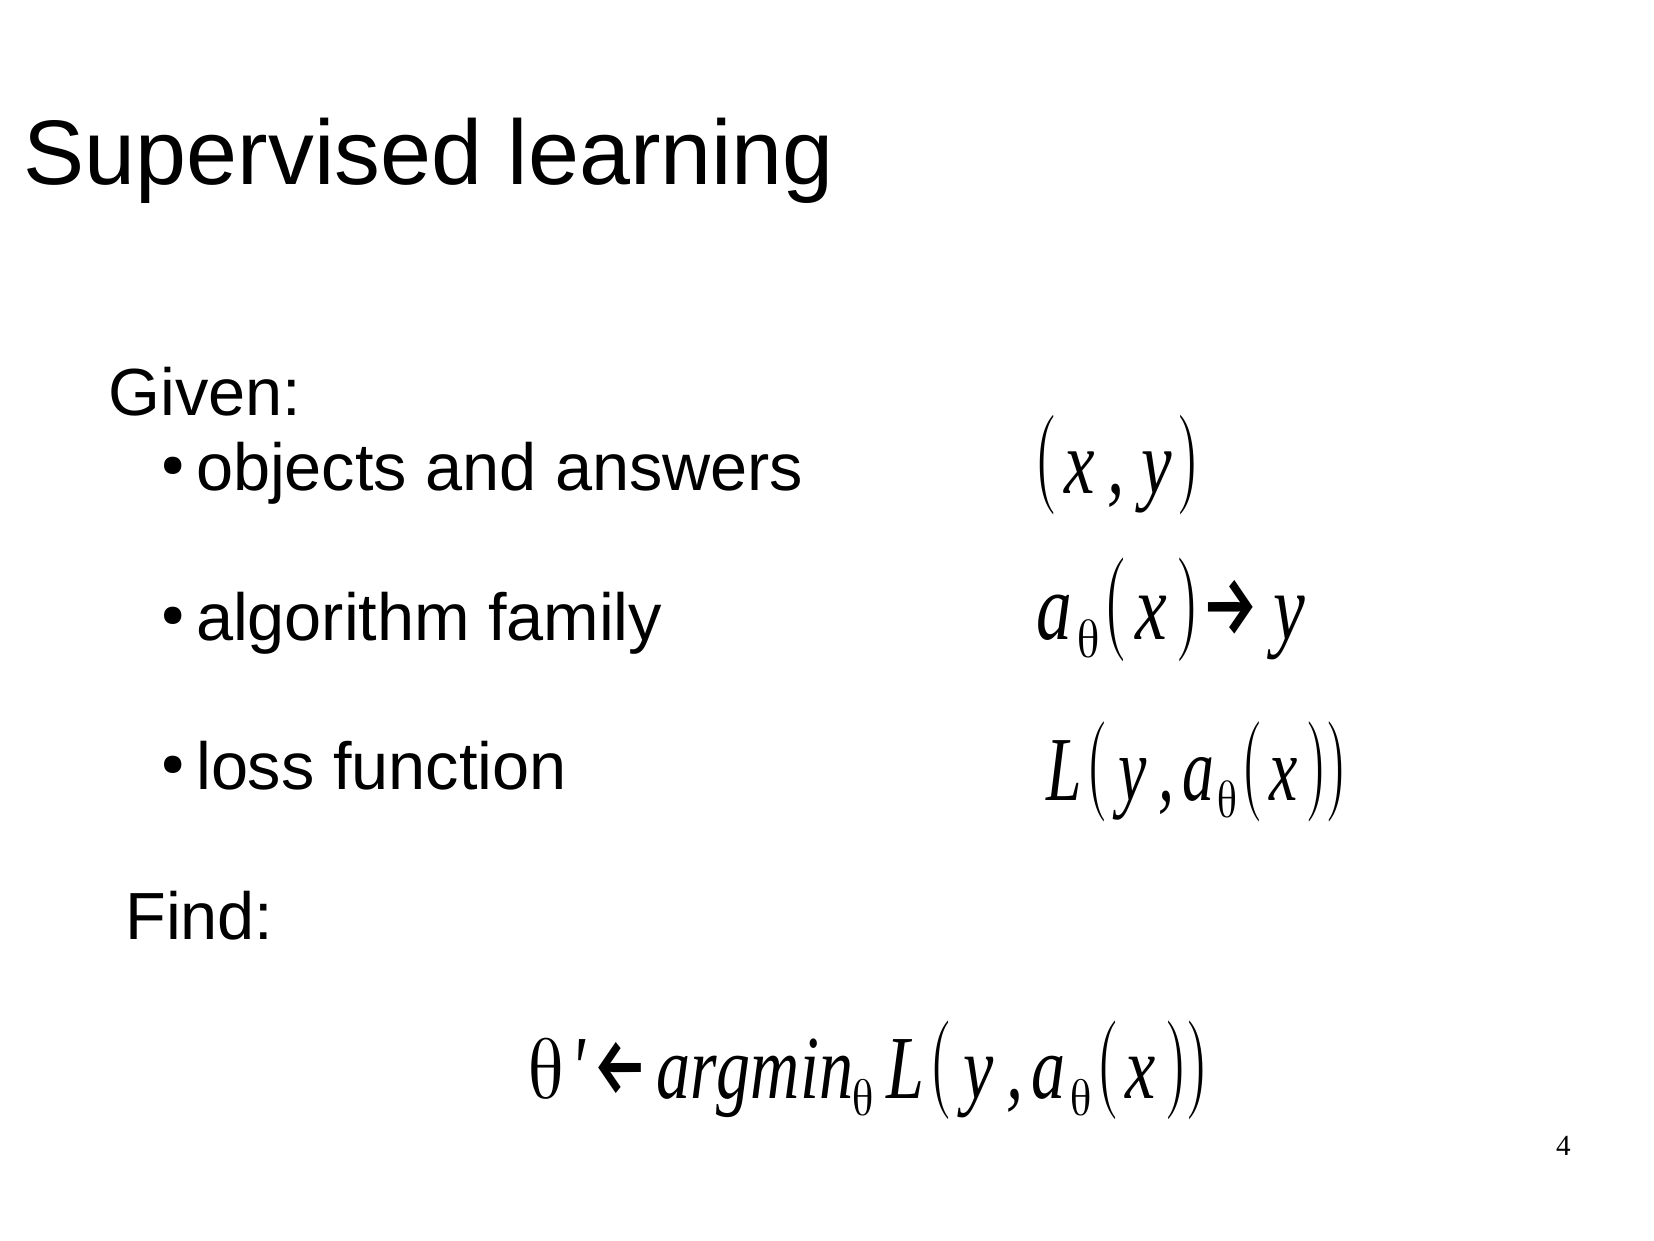

# Supervised learning
 Given:
objects and answers
algorithm family
loss function
Find:
4